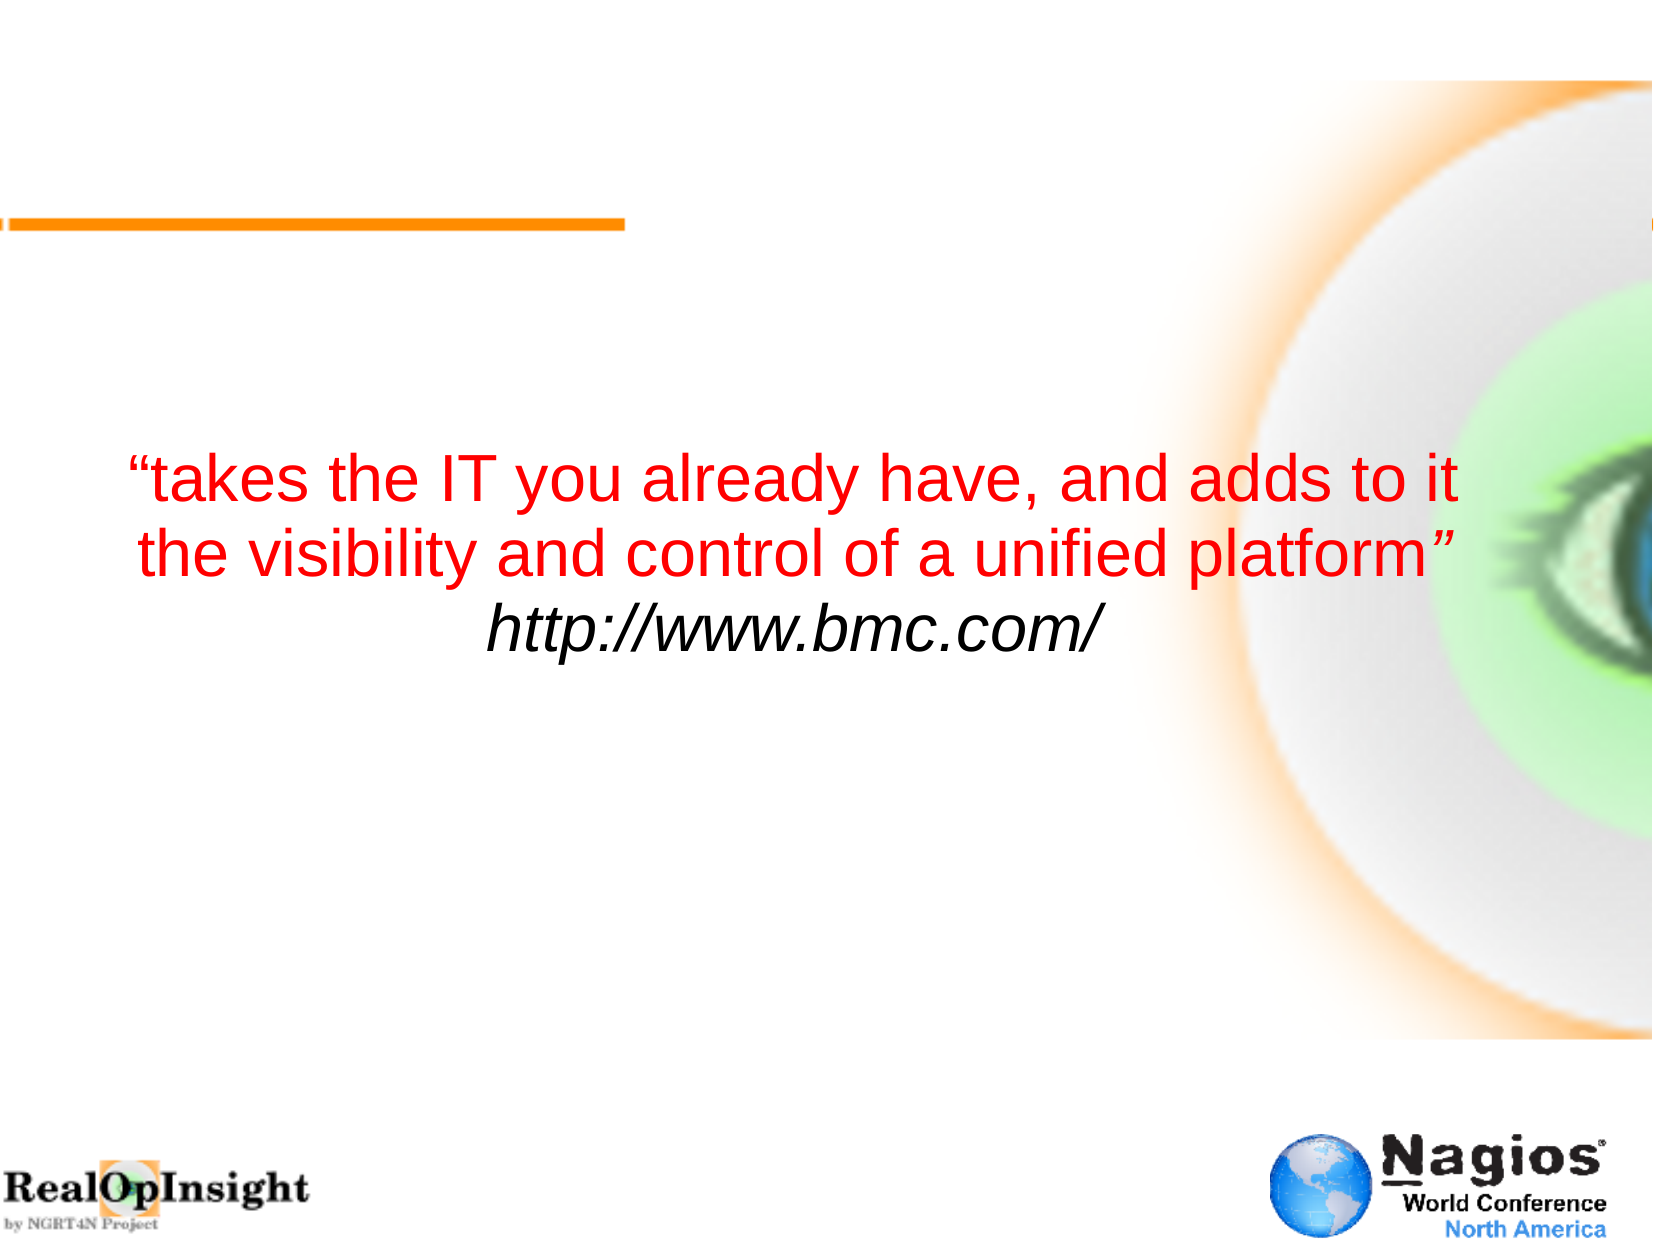

# “takes the IT you already have, and adds to it the visibility and control of a unified platform”
http://www.bmc.com/